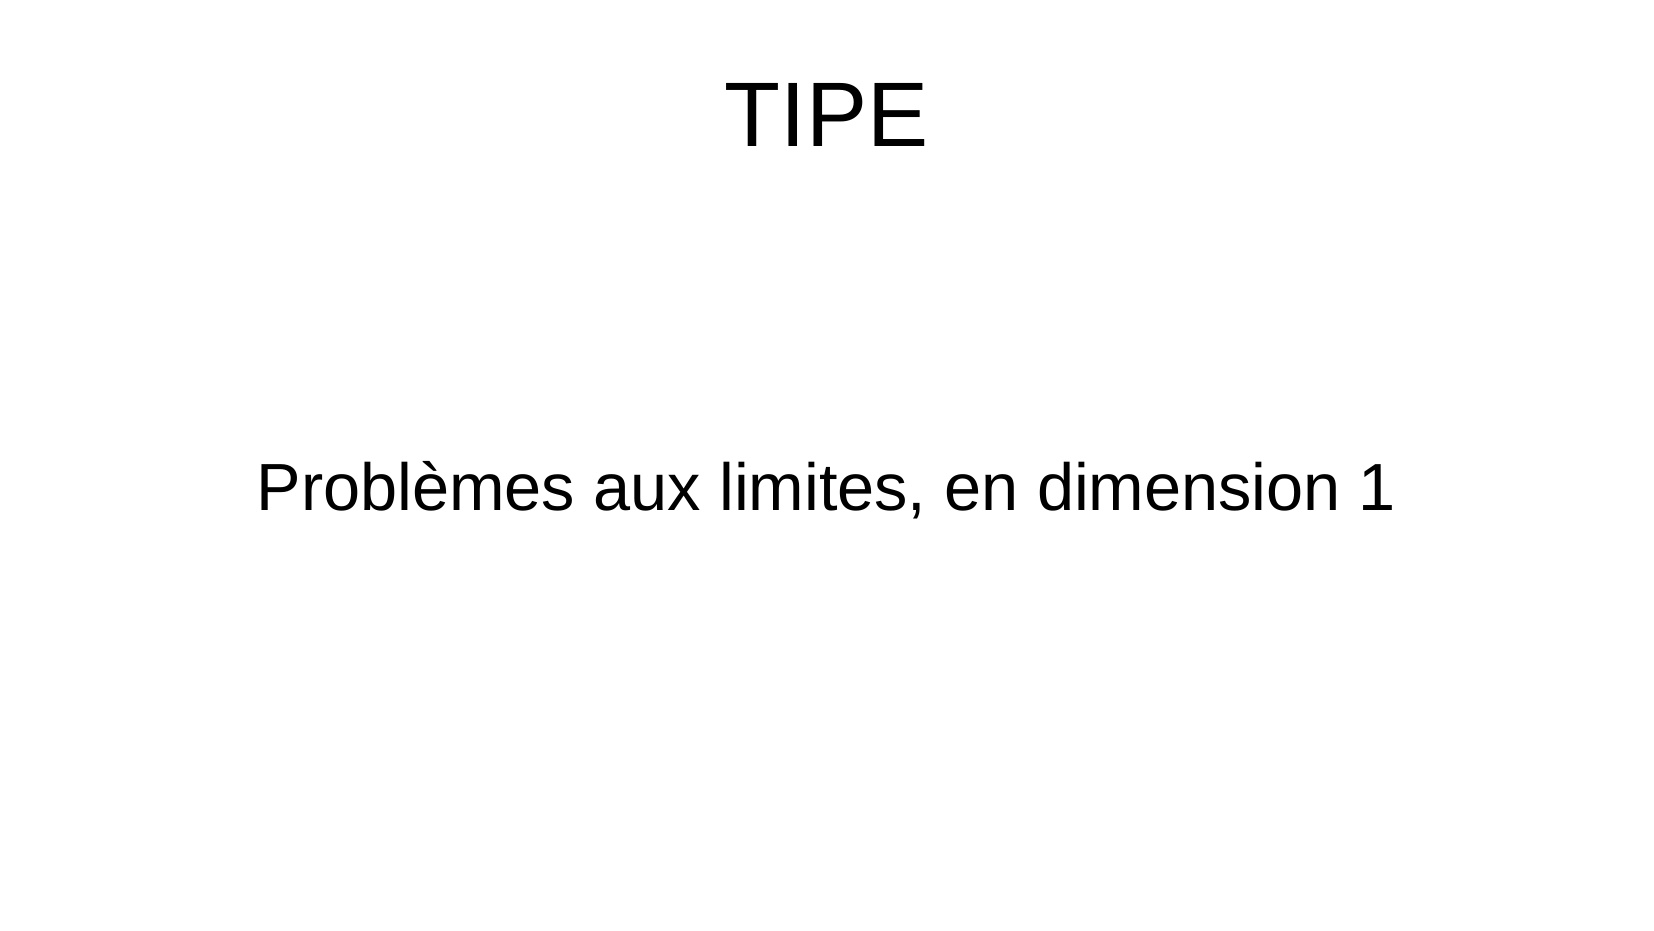

# TIPE
Problèmes aux limites, en dimension 1